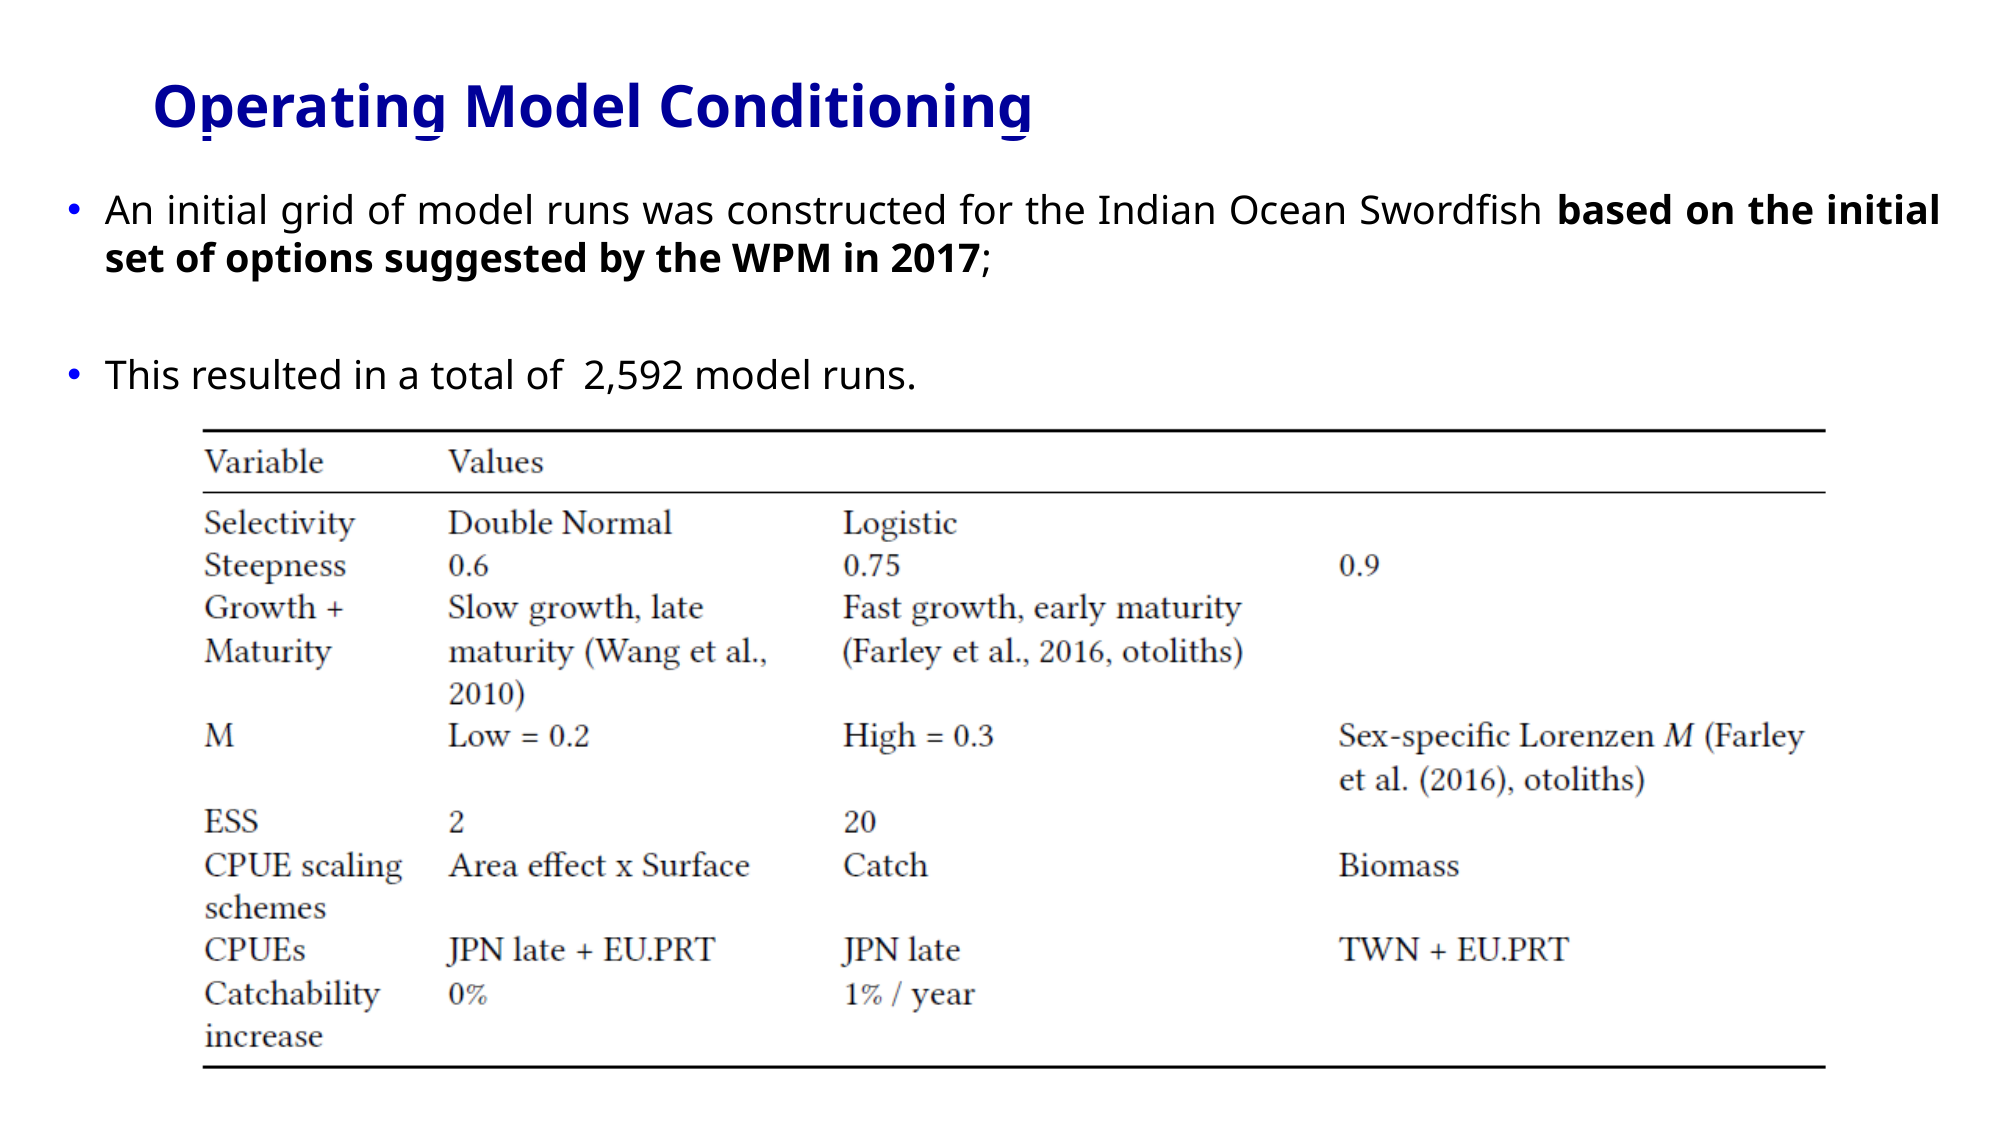

Operating Model Conditioning
An initial grid of model runs was constructed for the Indian Ocean Swordfish based on the initial set of options suggested by the WPM in 2017;
This resulted in a total of 2,592 model runs.